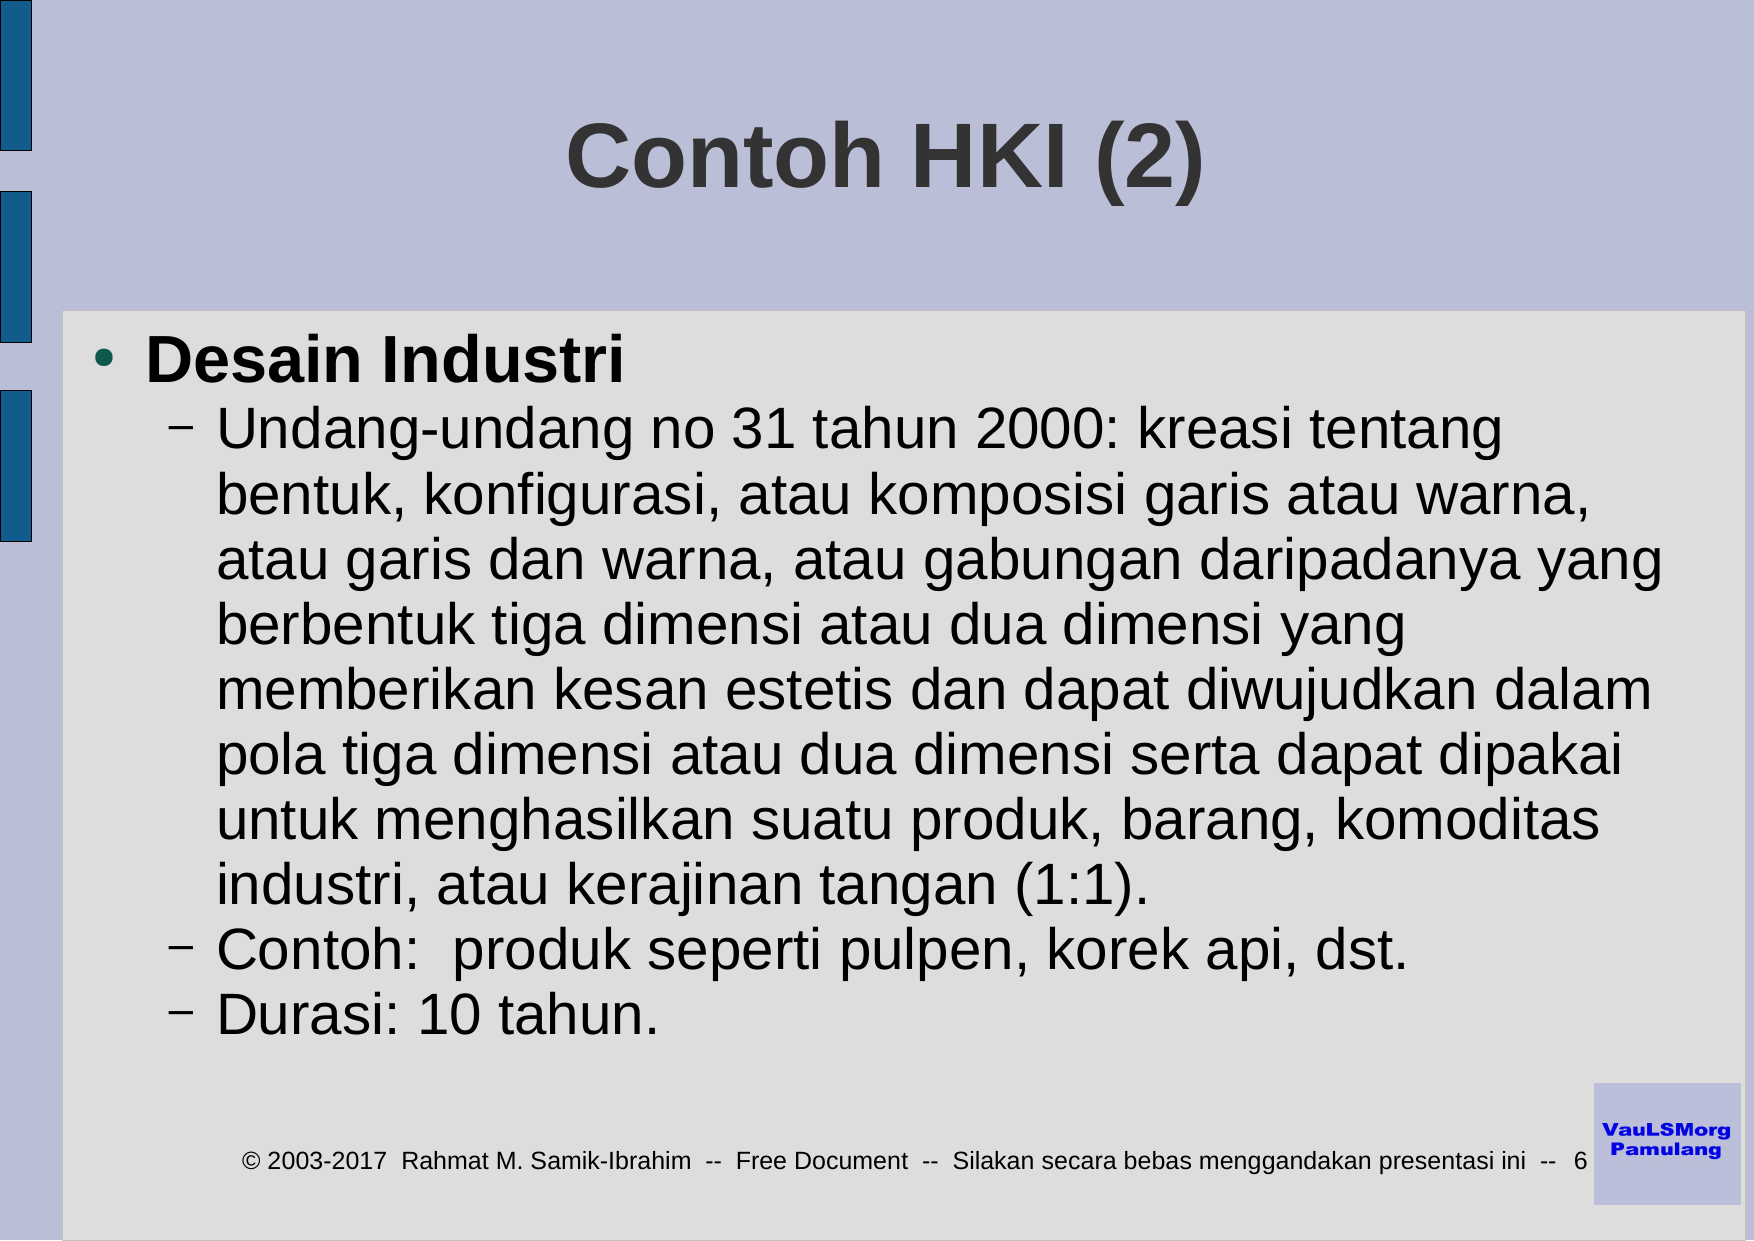

# Contoh HKI (2)
Desain Industri
Undang-undang no 31 tahun 2000: kreasi tentang bentuk, konfigurasi, atau komposisi garis atau warna, atau garis dan warna, atau gabungan daripadanya yang berbentuk tiga dimensi atau dua dimensi yang memberikan kesan estetis dan dapat diwujudkan dalam pola tiga dimensi atau dua dimensi serta dapat dipakai untuk menghasilkan suatu produk, barang, komoditas industri, atau kerajinan tangan (1:1).
Contoh: produk seperti pulpen, korek api, dst.
Durasi: 10 tahun.